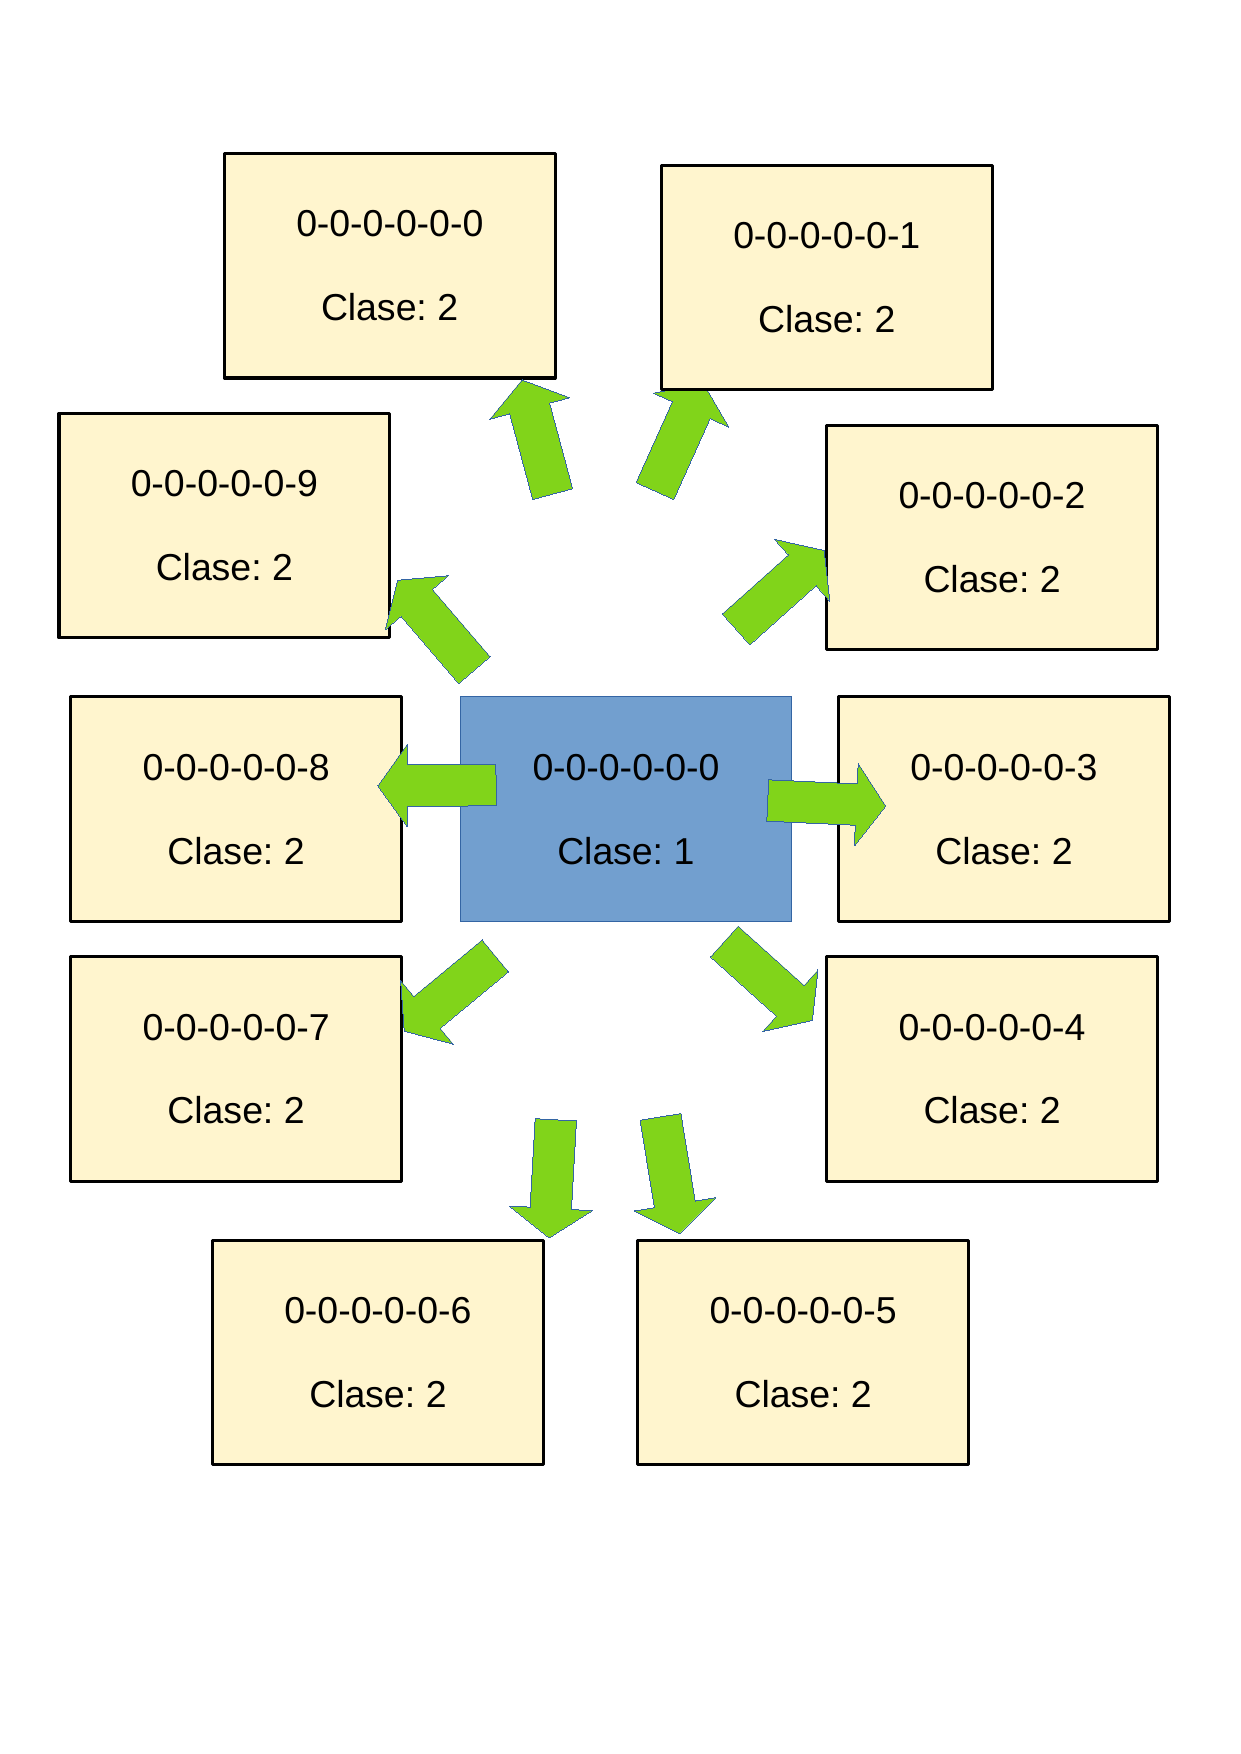

0-0-0-0-0-0
Clase: 2
0-0-0-0-0-1
Clase: 2
0-0-0-0-0-9
Clase: 2
0-0-0-0-0-2
Clase: 2
0-0-0-0-0-8
Clase: 2
0-0-0-0-0-0
Clase: 1
0-0-0-0-0-3
Clase: 2
0-0-0-0-0-7
Clase: 2
0-0-0-0-0-4
Clase: 2
0-0-0-0-0-6
Clase: 2
0-0-0-0-0-5
Clase: 2